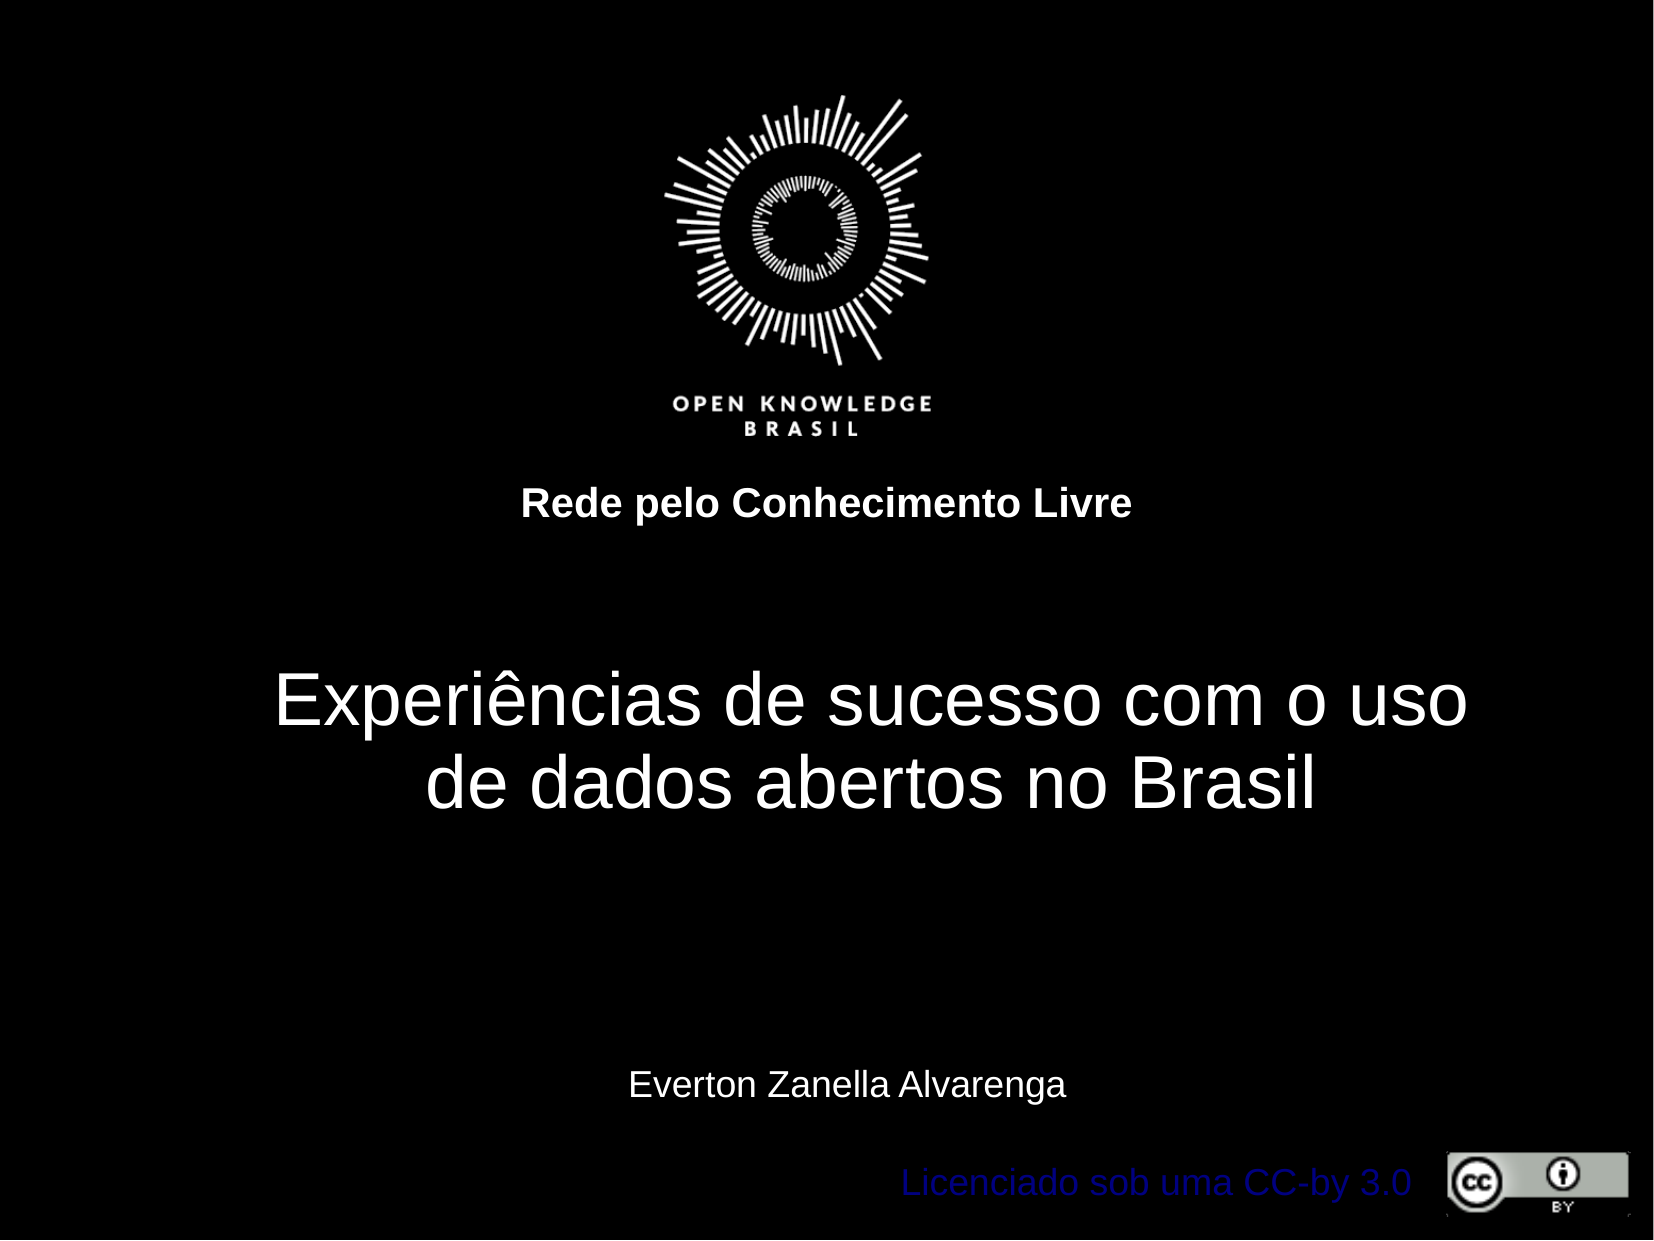

Rede pelo Conhecimento Livre
 Experiências de sucesso com o uso
de dados abertos no Brasil
Everton Zanella Alvarenga
Licenciado sob uma CC-by 3.0